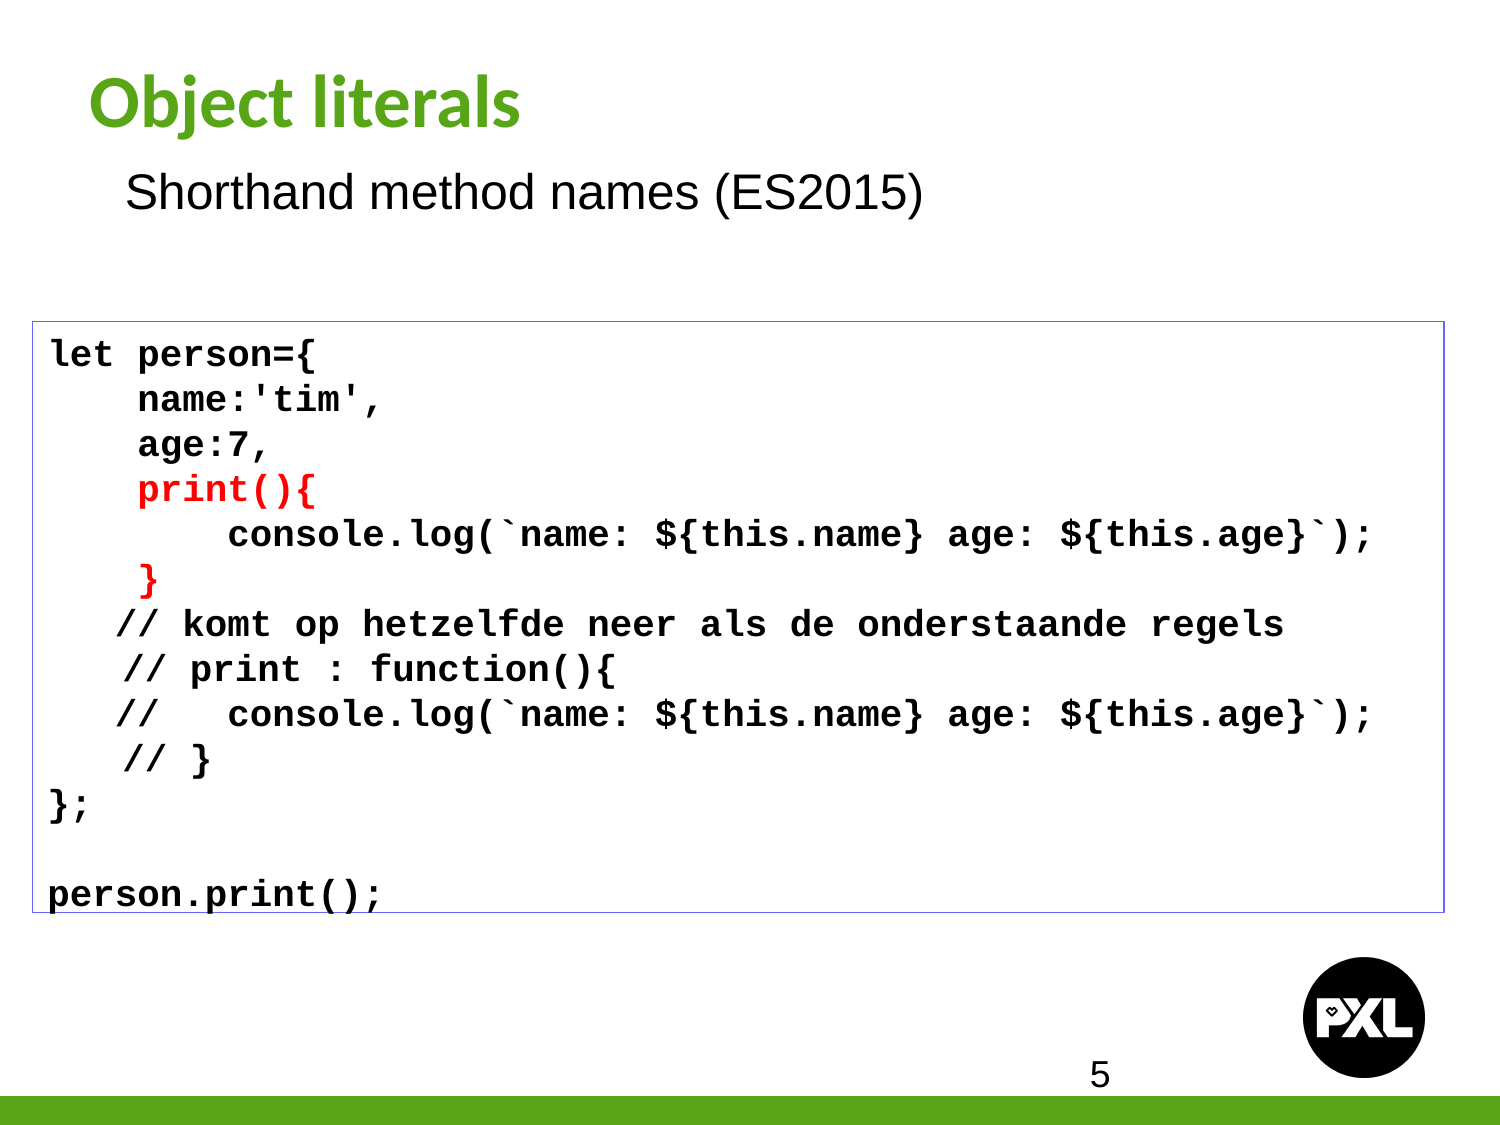

Object literals
Shorthand method names (ES2015)
let person={
 name:'tim',
 age:7,
 print(){
 console.log(`name: ${this.name} age: ${this.age}`);
 }
 // komt op hetzelfde neer als de onderstaande regels
// print : function(){
 // console.log(`name: ${this.name} age: ${this.age}`);
// }
};
person.print();